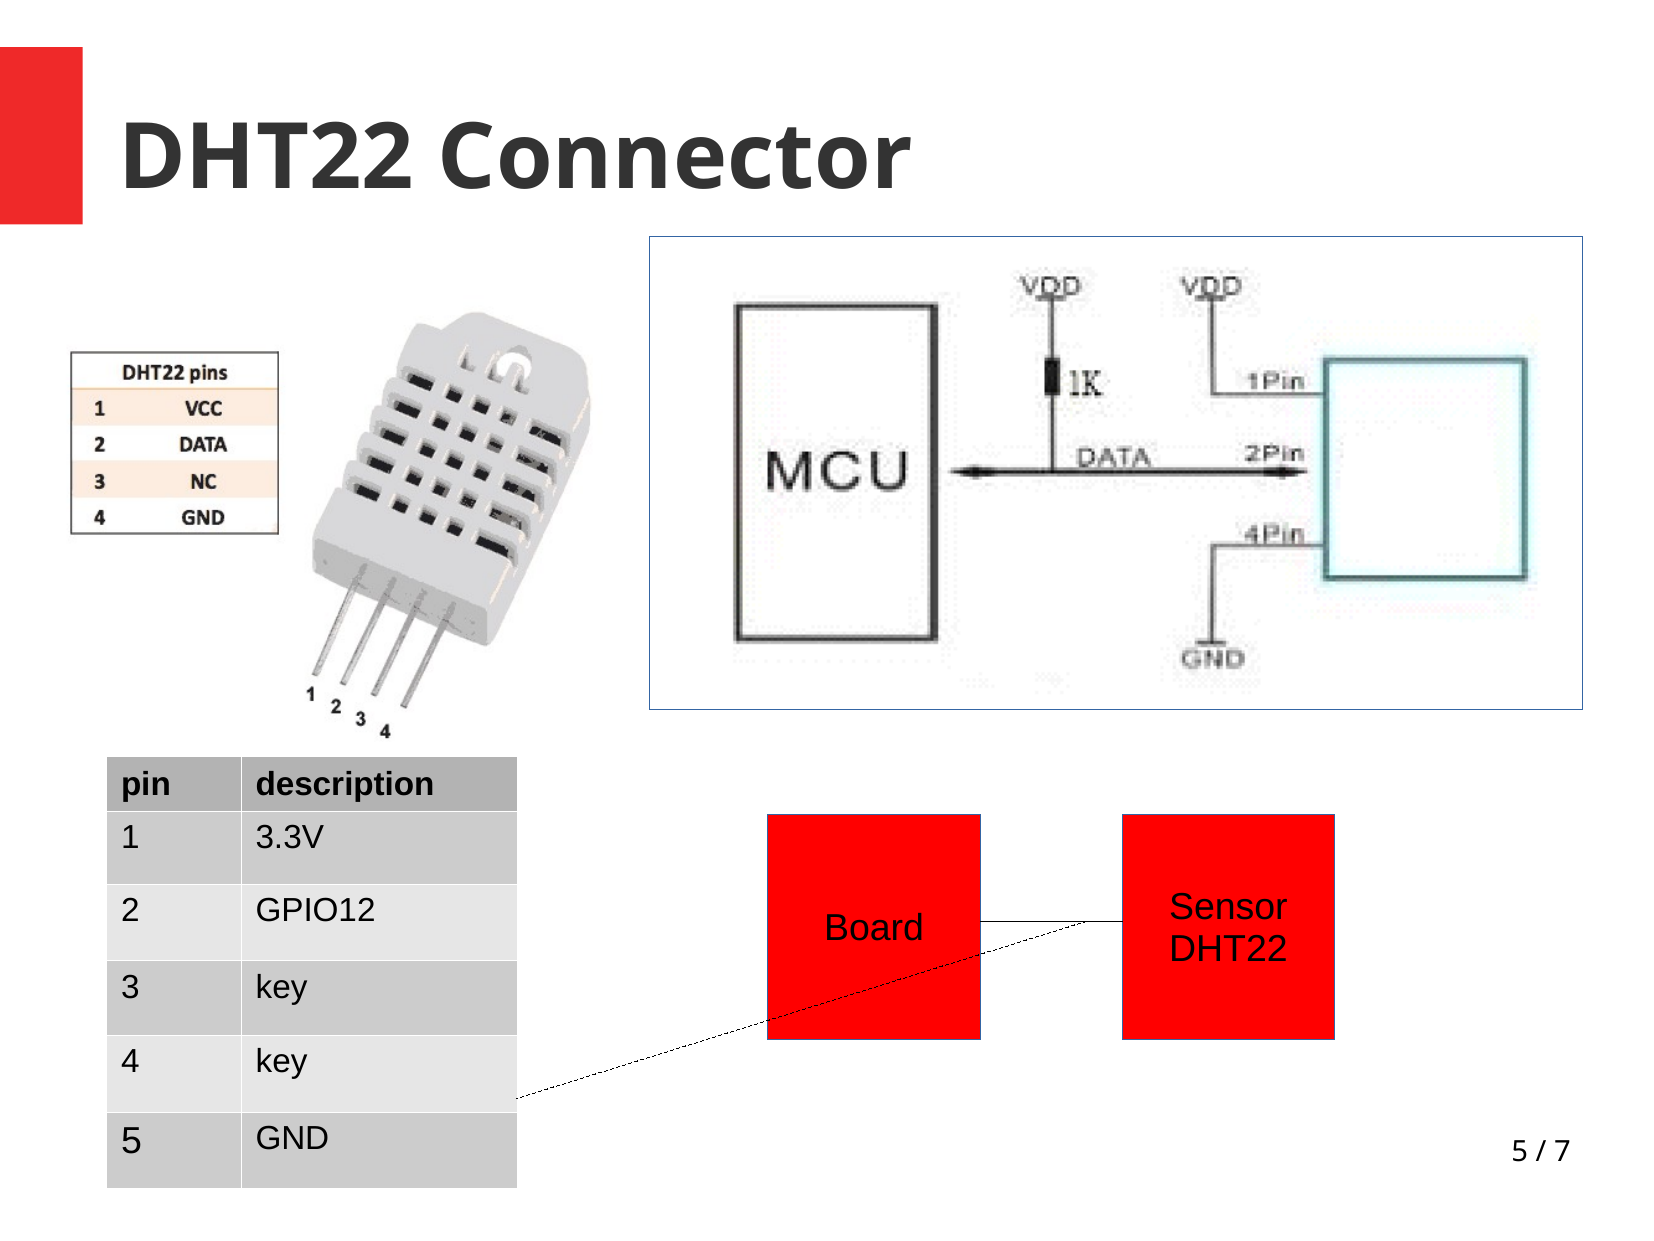

# DHT22 Connector
| pin | description |
| --- | --- |
| 1 | 3.3V |
| 2 | GPIO12 |
| 3 | key |
| 4 | key |
| 5 | GND |
Board
Sensor
DHT22
5